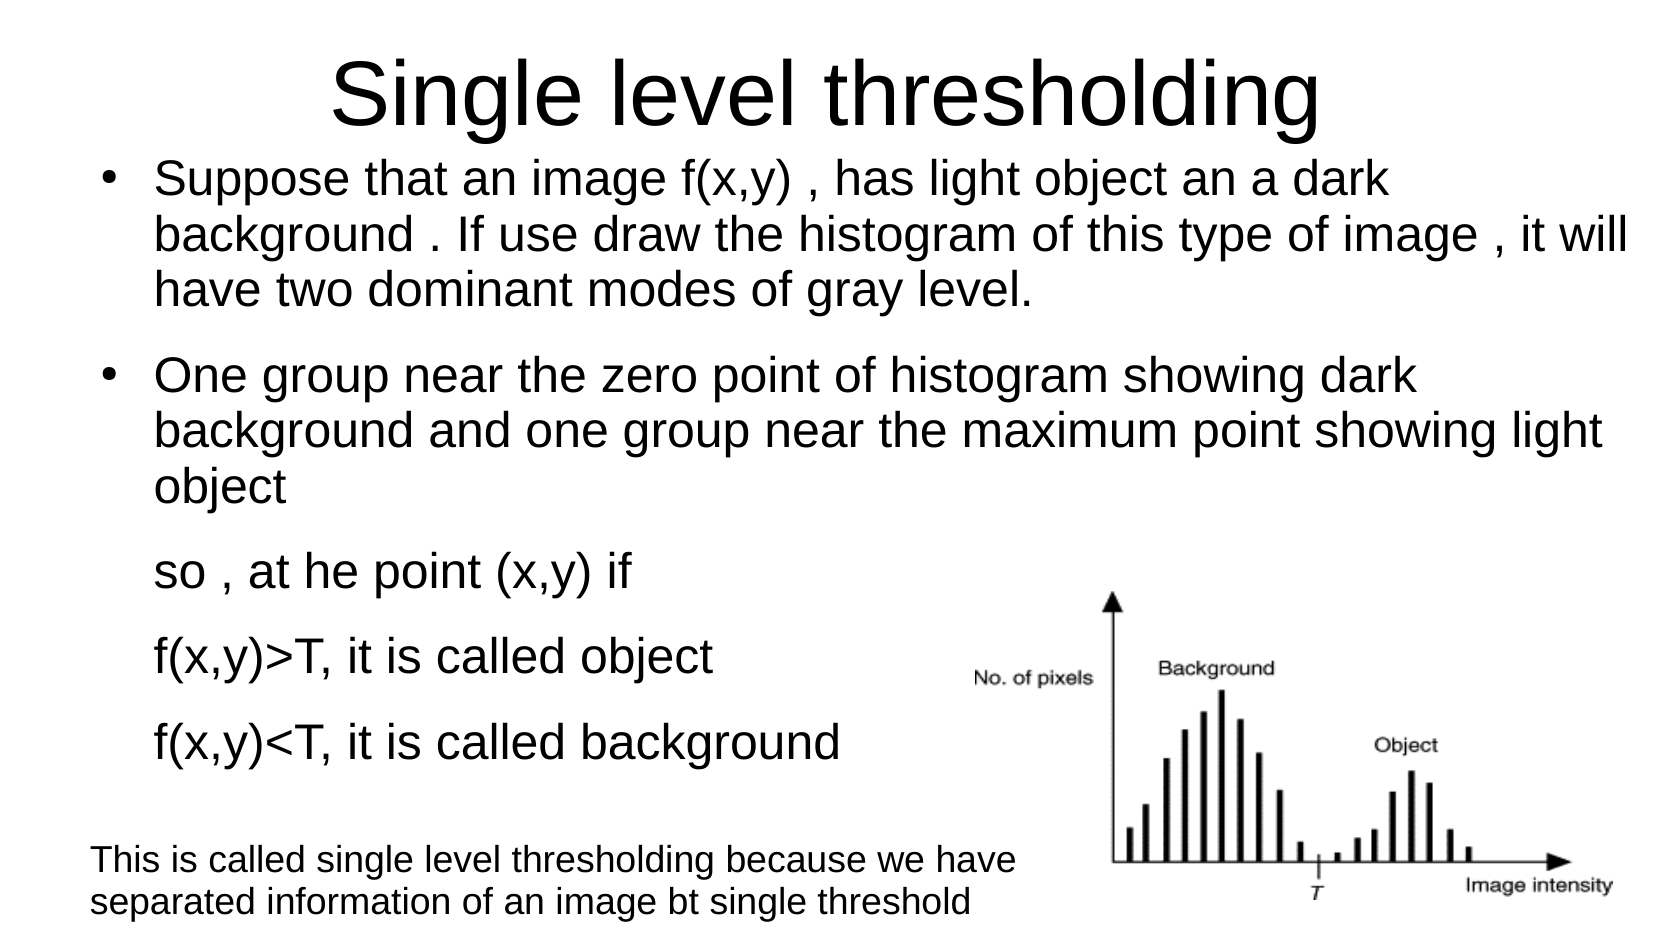

# Single level thresholding
Suppose that an image f(x,y) , has light object an a dark background . If use draw the histogram of this type of image , it will have two dominant modes of gray level.
One group near the zero point of histogram showing dark background and one group near the maximum point showing light object
so , at he point (x,y) if
f(x,y)>T, it is called object
f(x,y)<T, it is called background
This is called single level thresholding because we have separated information of an image bt single threshold